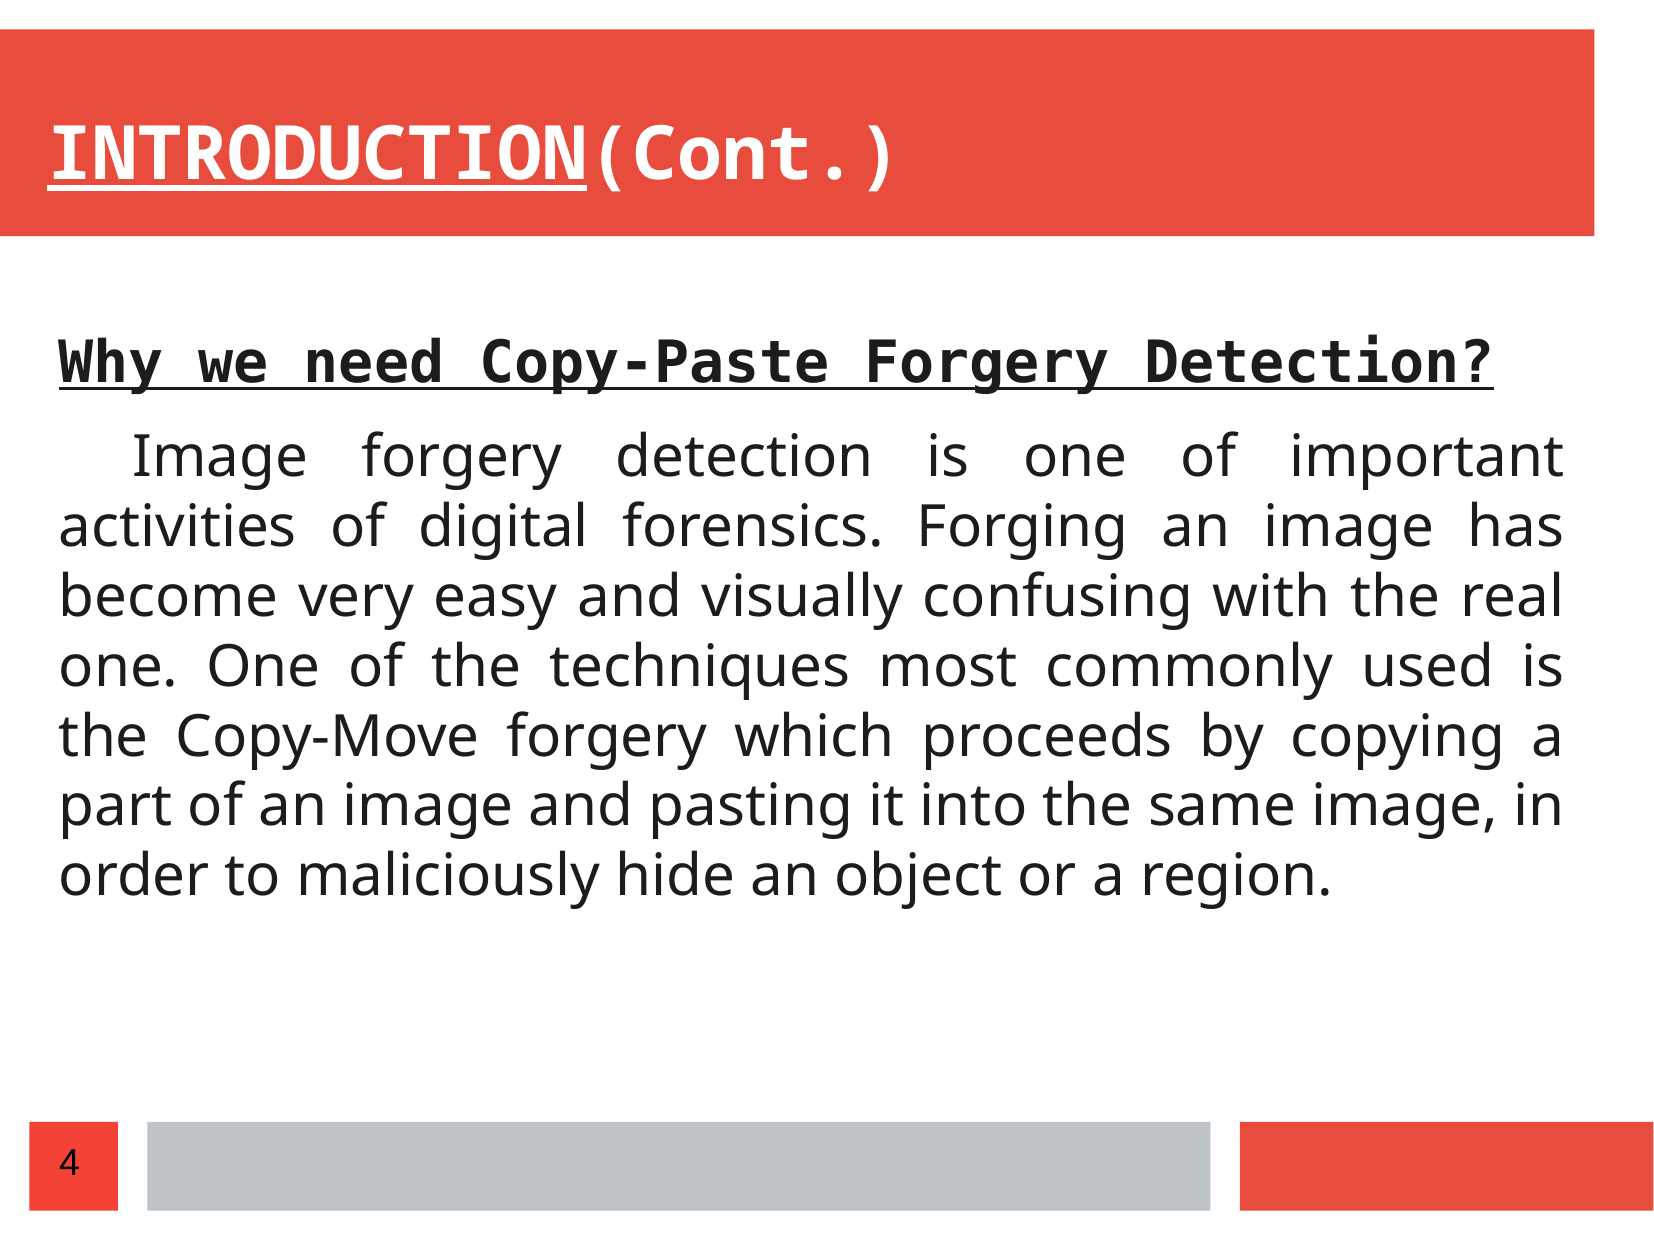

Introduction(Cont.)
Why we need Copy-Paste Forgery Detection?
	Image forgery detection is one of important activities of digital forensics. Forging an image has become very easy and visually confusing with the real one. One of the techniques most commonly used is the Copy-Move forgery which proceeds by copying a part of an image and pasting it into the same image, in order to maliciously hide an object or a region.